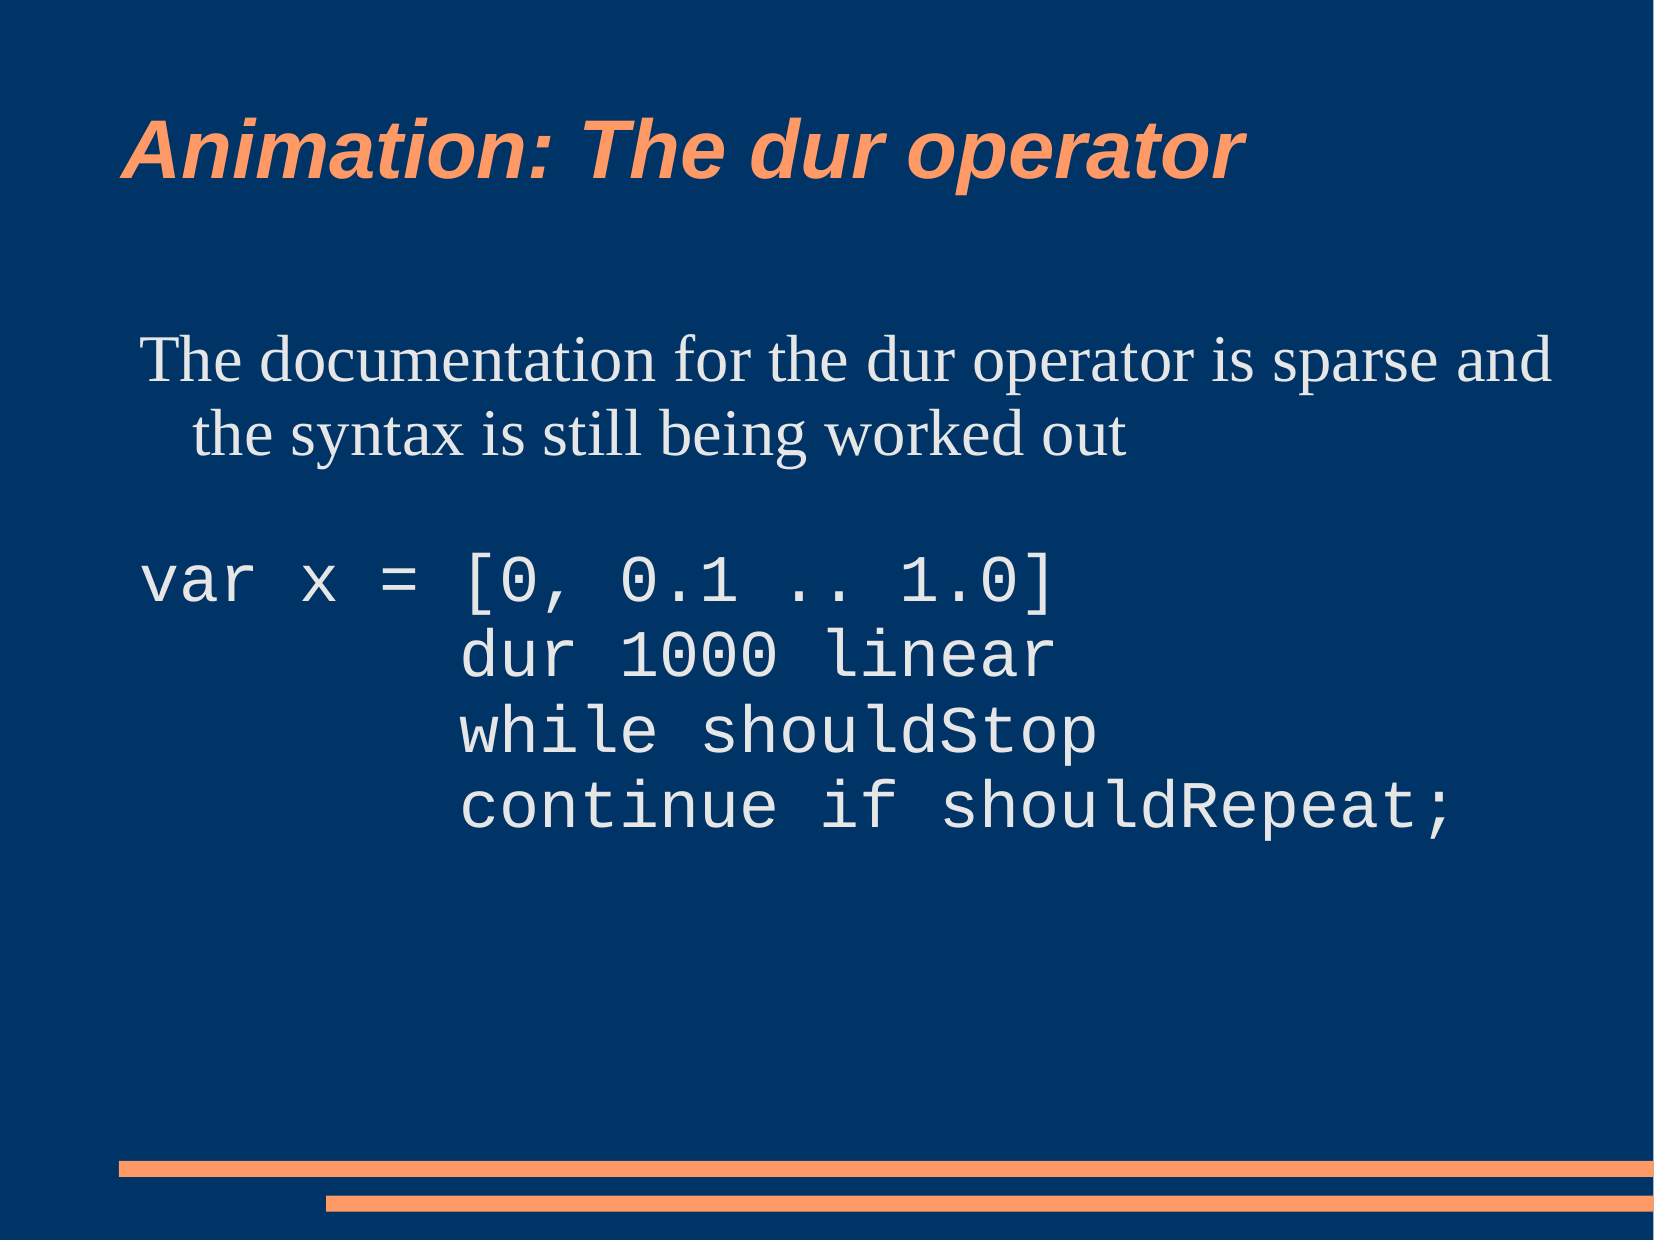

# Animation: The dur operator
The documentation for the dur operator is sparse and the syntax is still being worked out
var x = [0, 0.1 .. 1.0]
 dur 1000 linear
 while shouldStop
 continue if shouldRepeat;